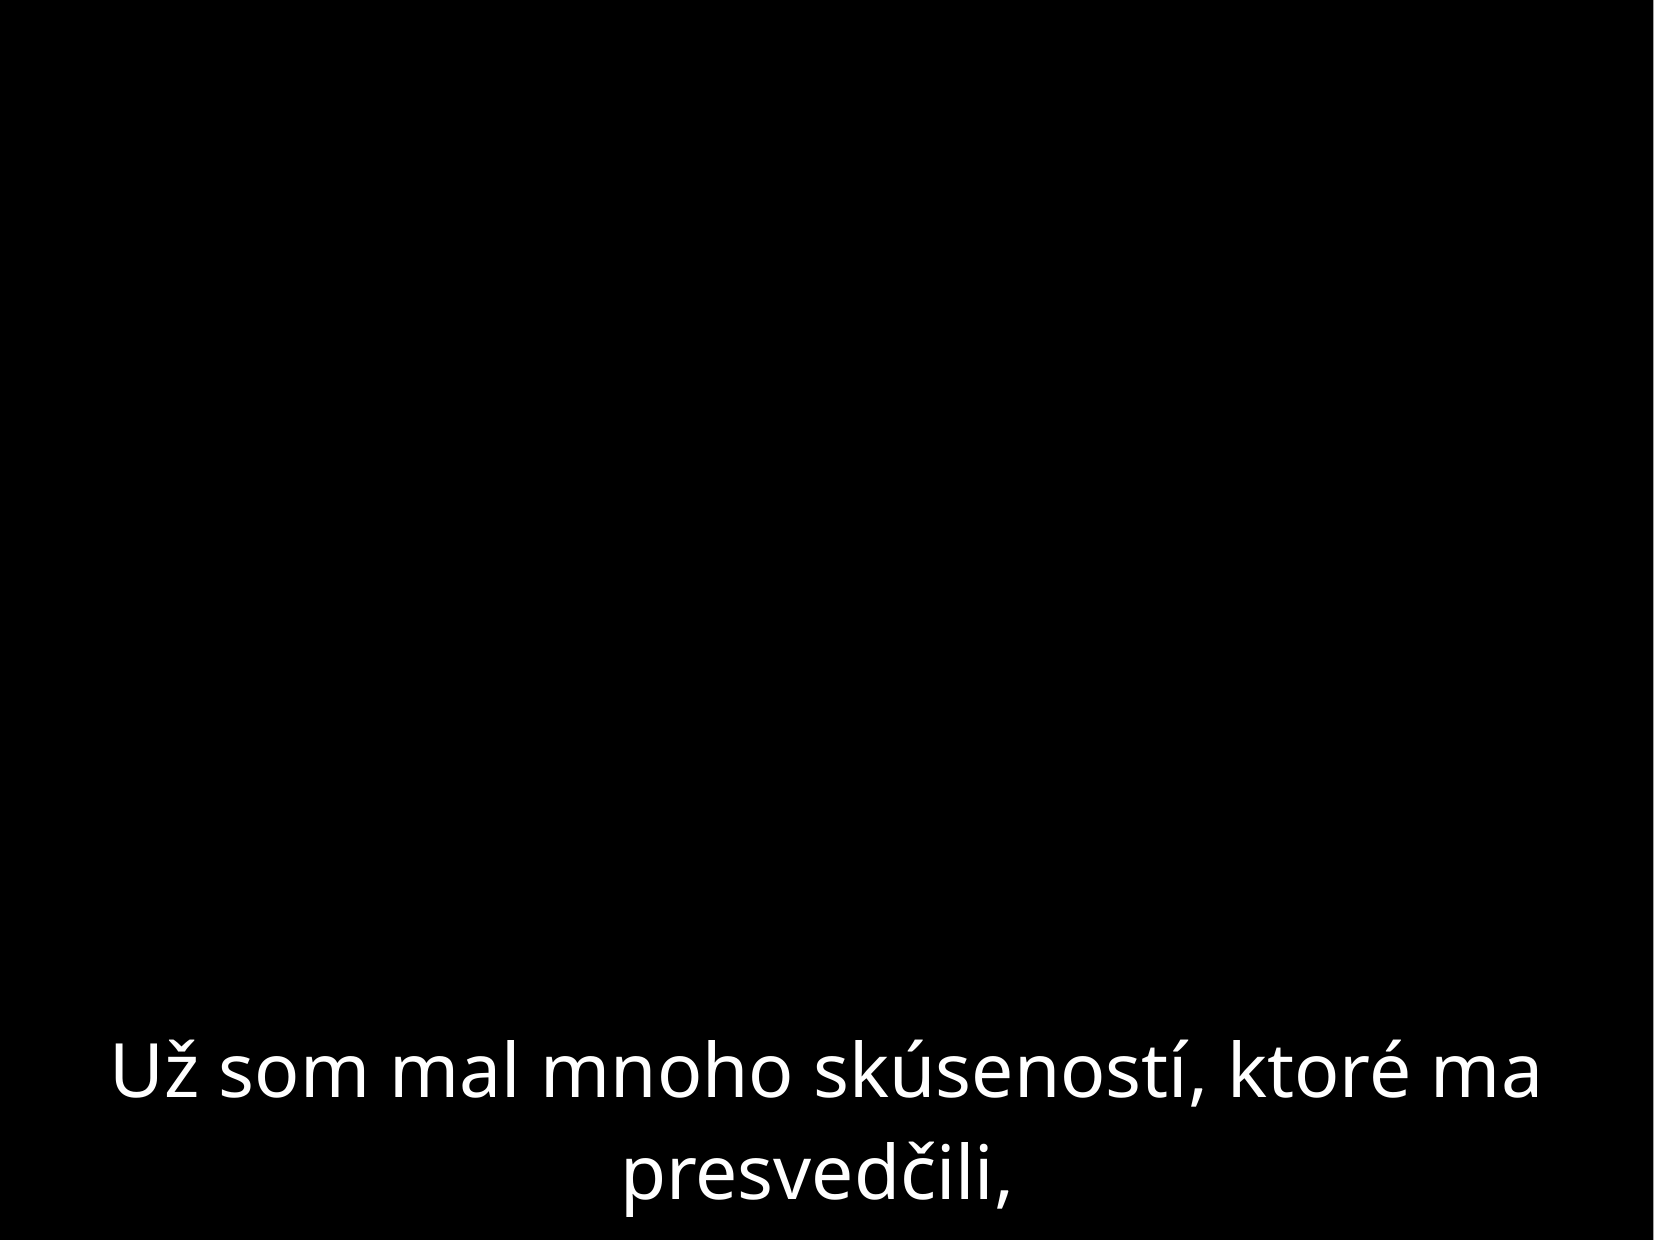

# Už som mal mnoho skúseností, ktoré ma presvedčili,